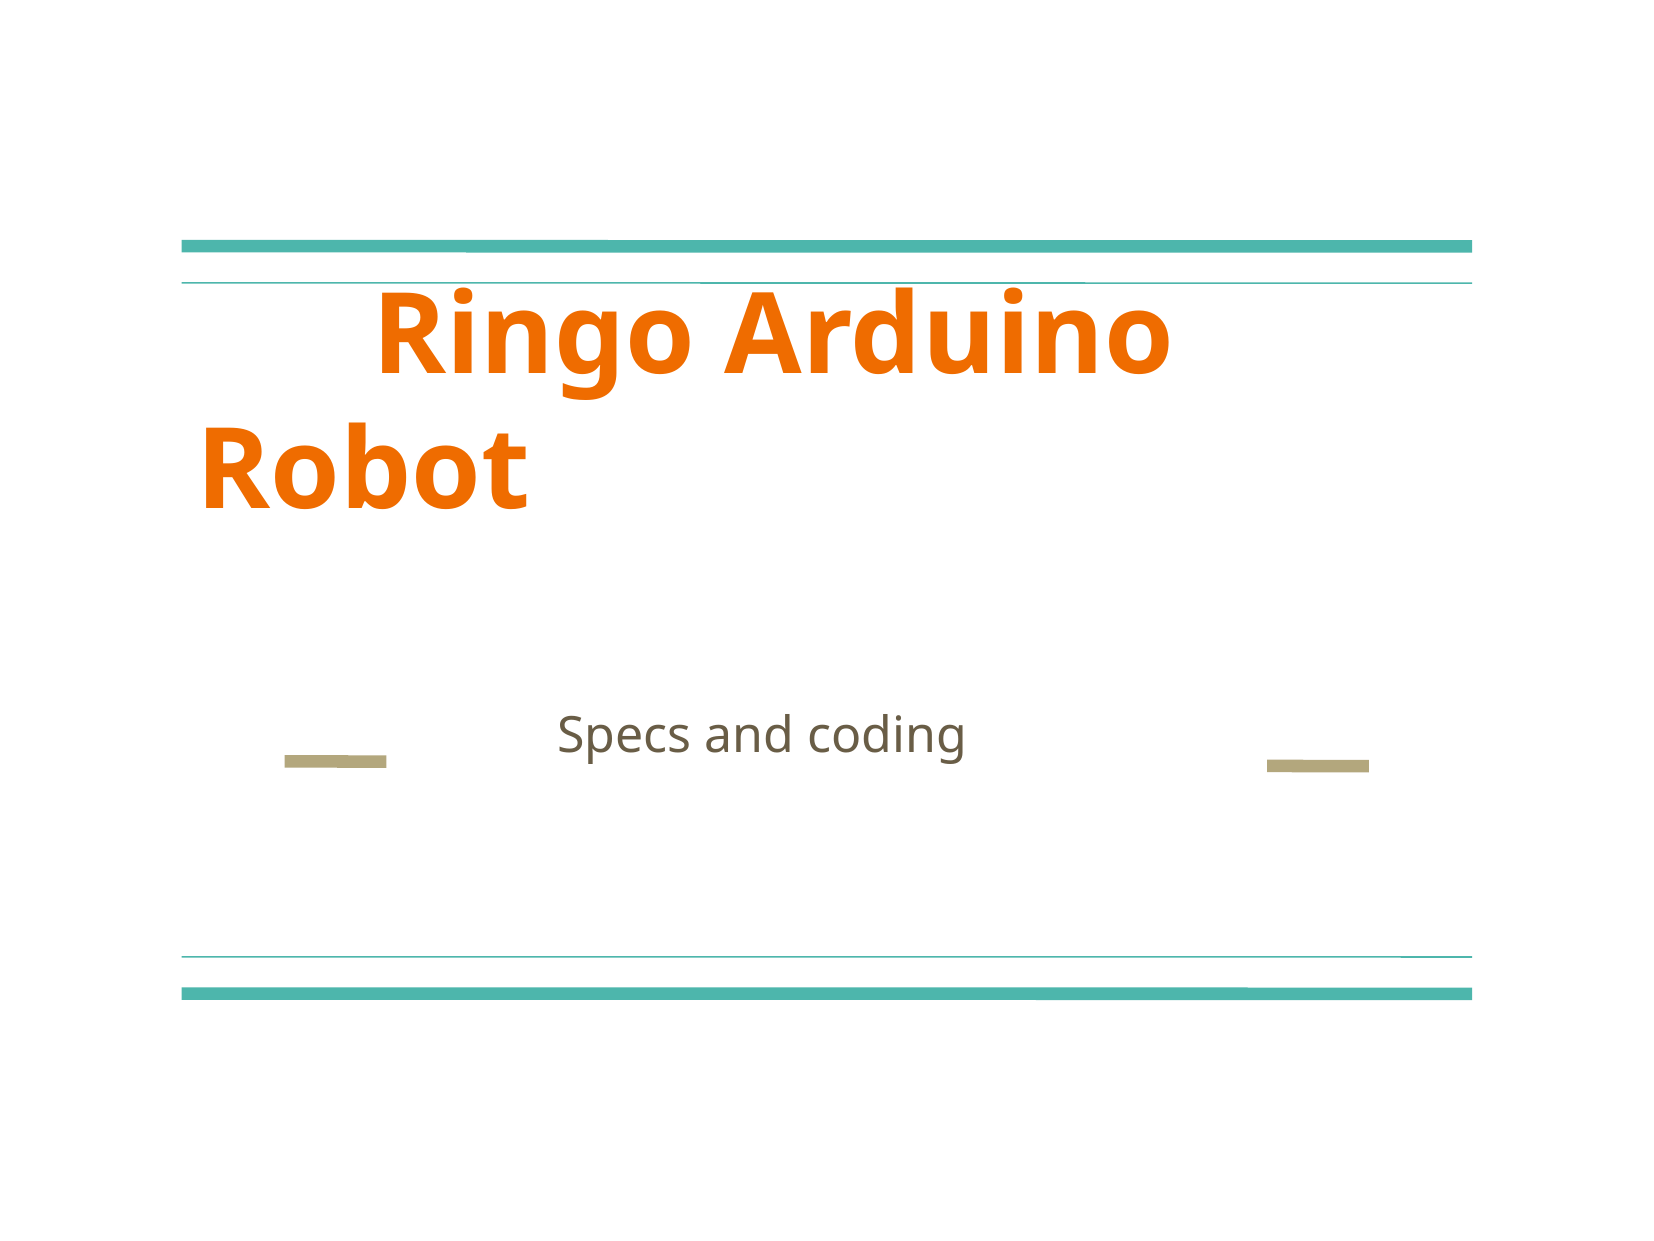

# Ringo Arduino Robot
 Specs and coding